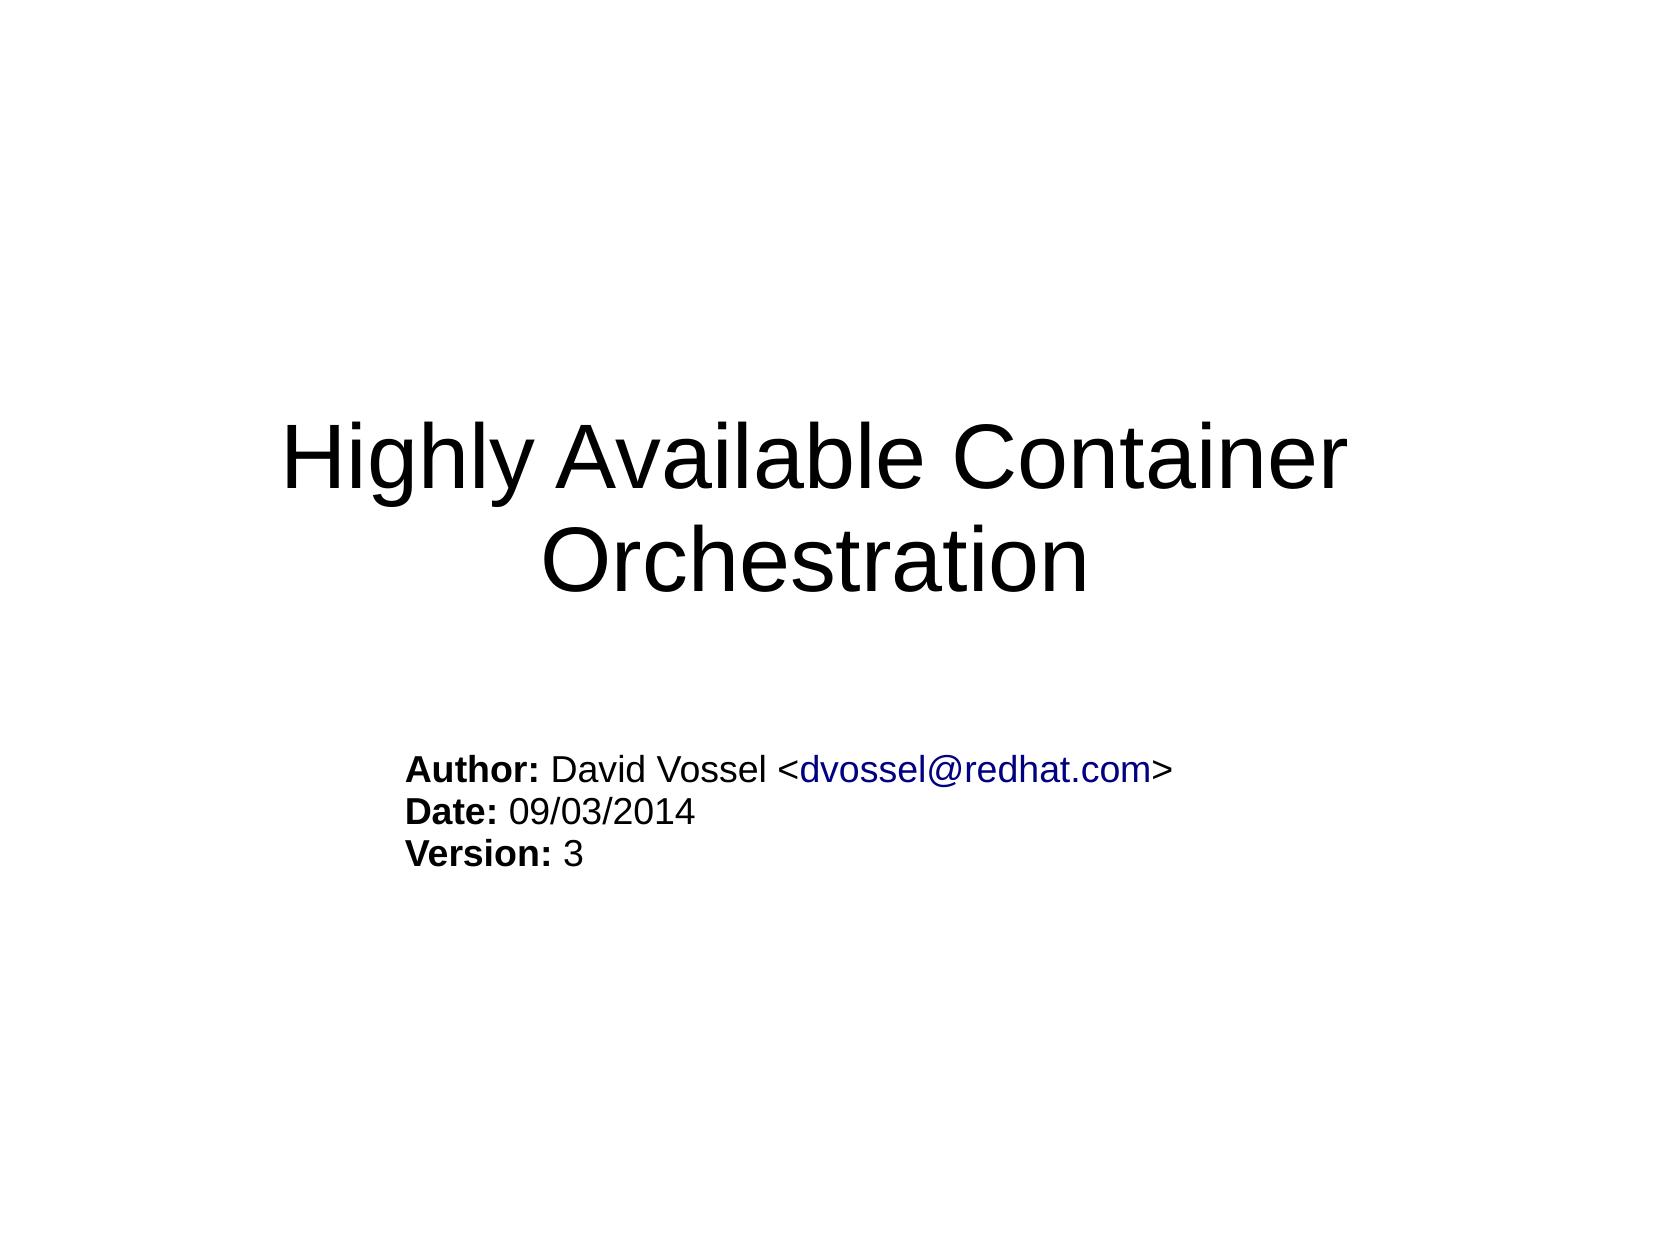

# Highly Available Container Orchestration
Author: David Vossel <dvossel@redhat.com>
Date: 09/03/2014
Version: 3